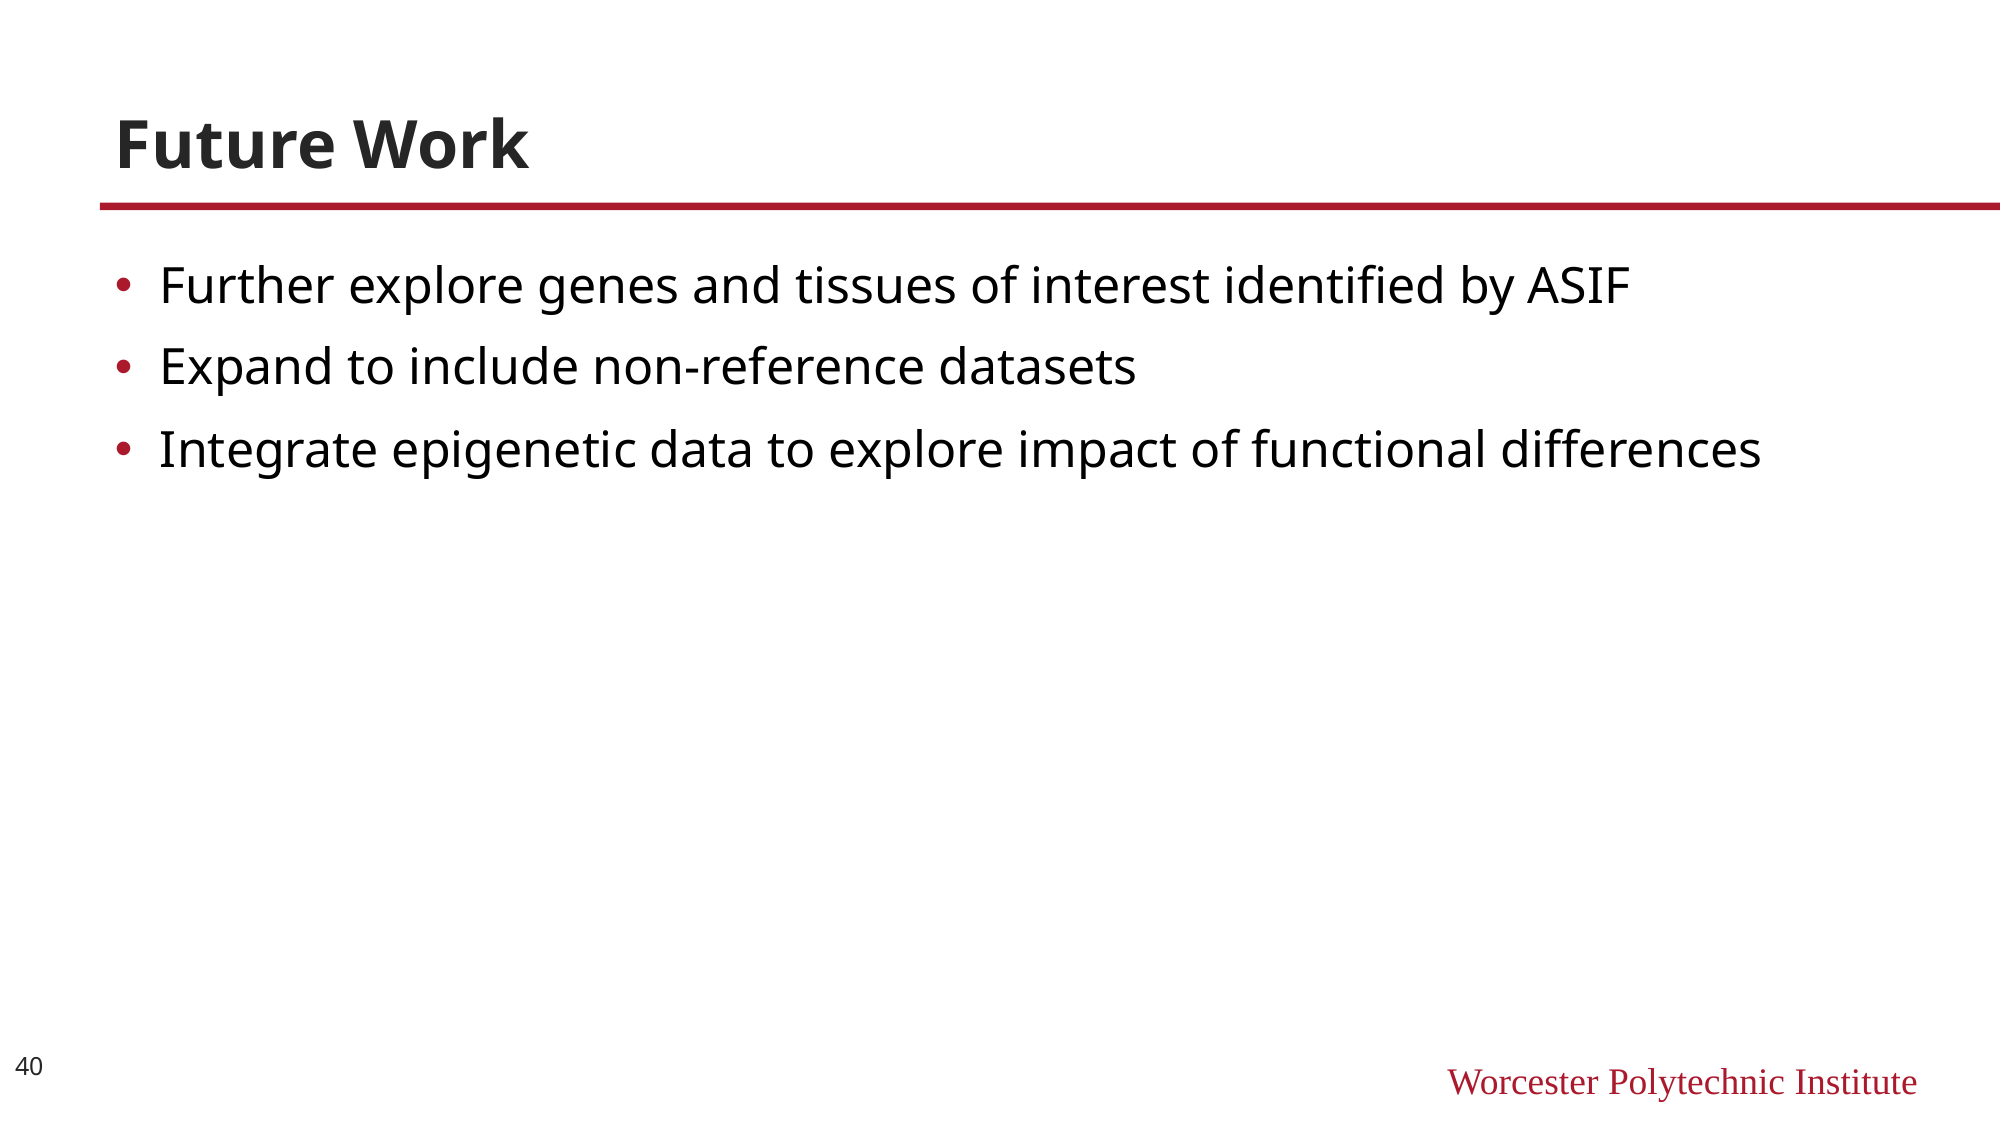

# Future Work
Further explore genes and tissues of interest identified by ASIF
Expand to include non-reference datasets
Integrate epigenetic data to explore impact of functional differences
40